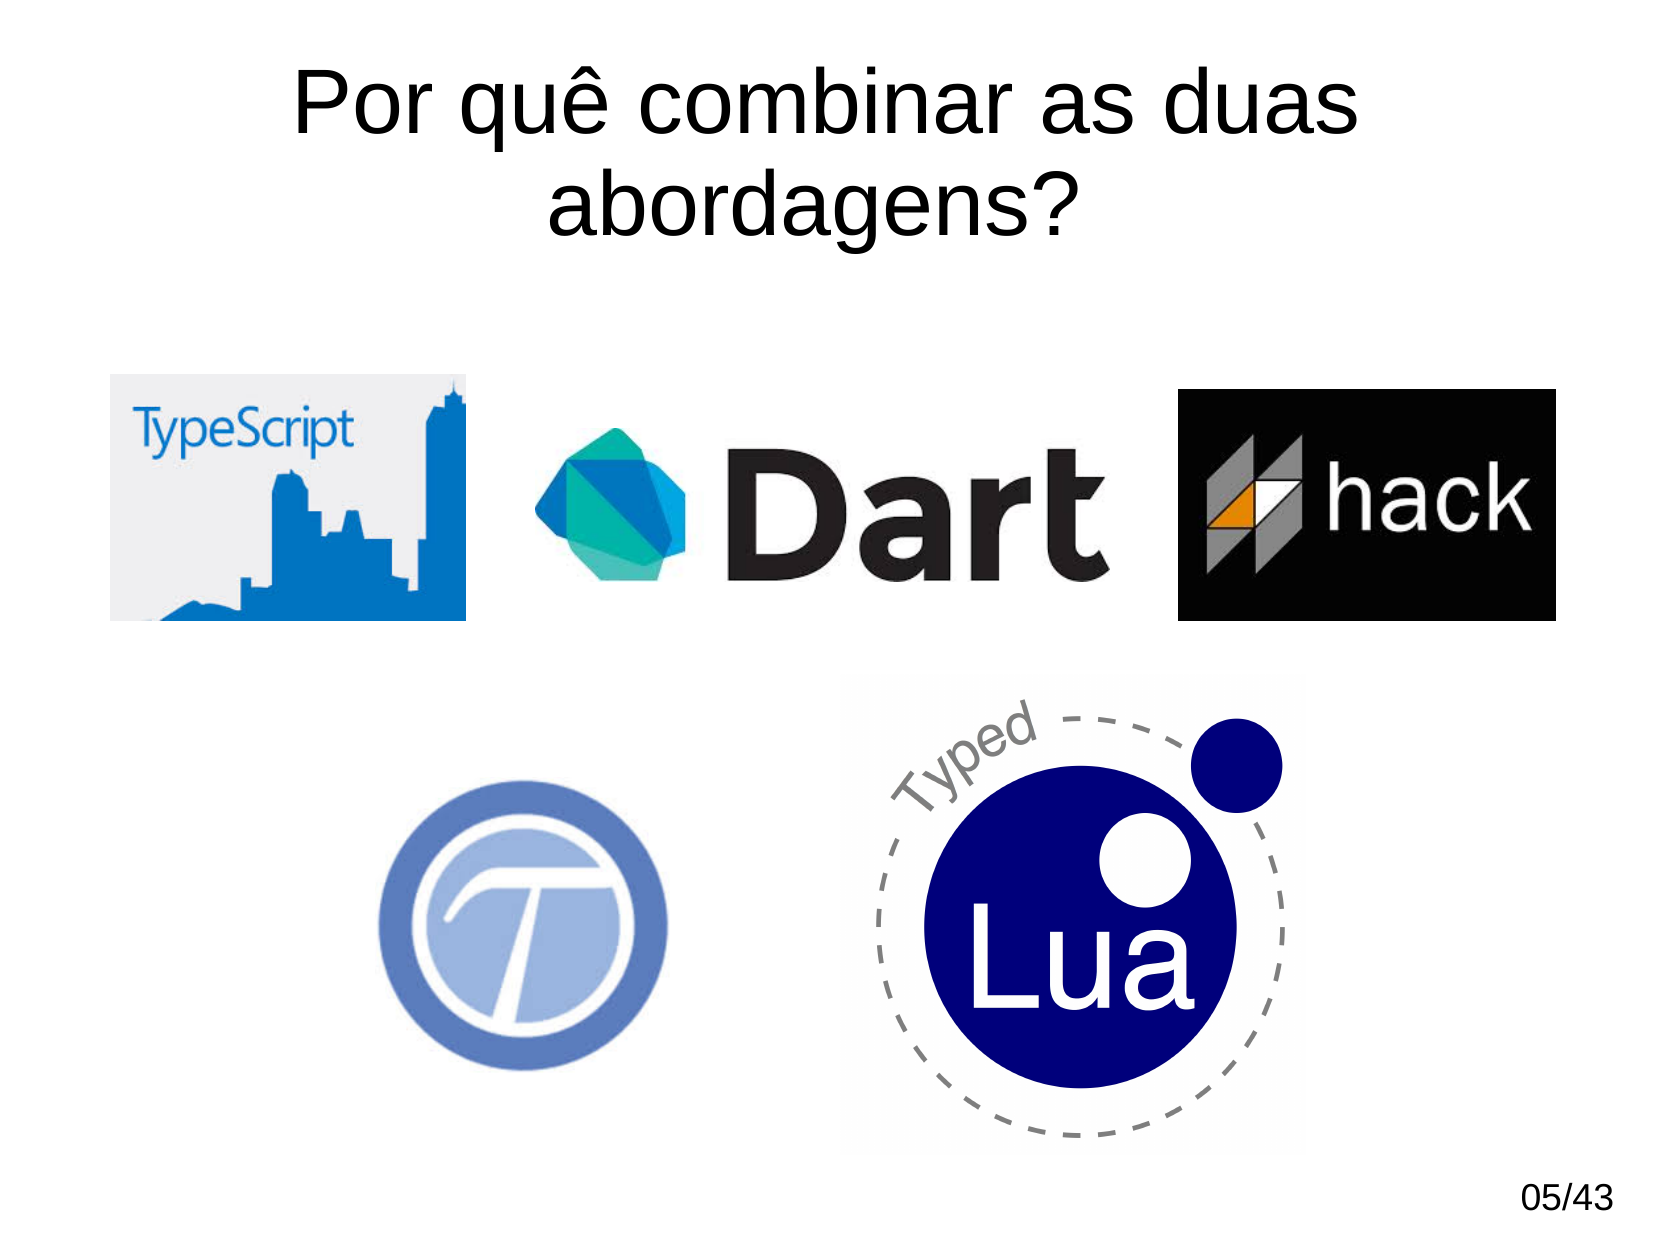

# Por quê combinar as duas abordagens?
 05/43